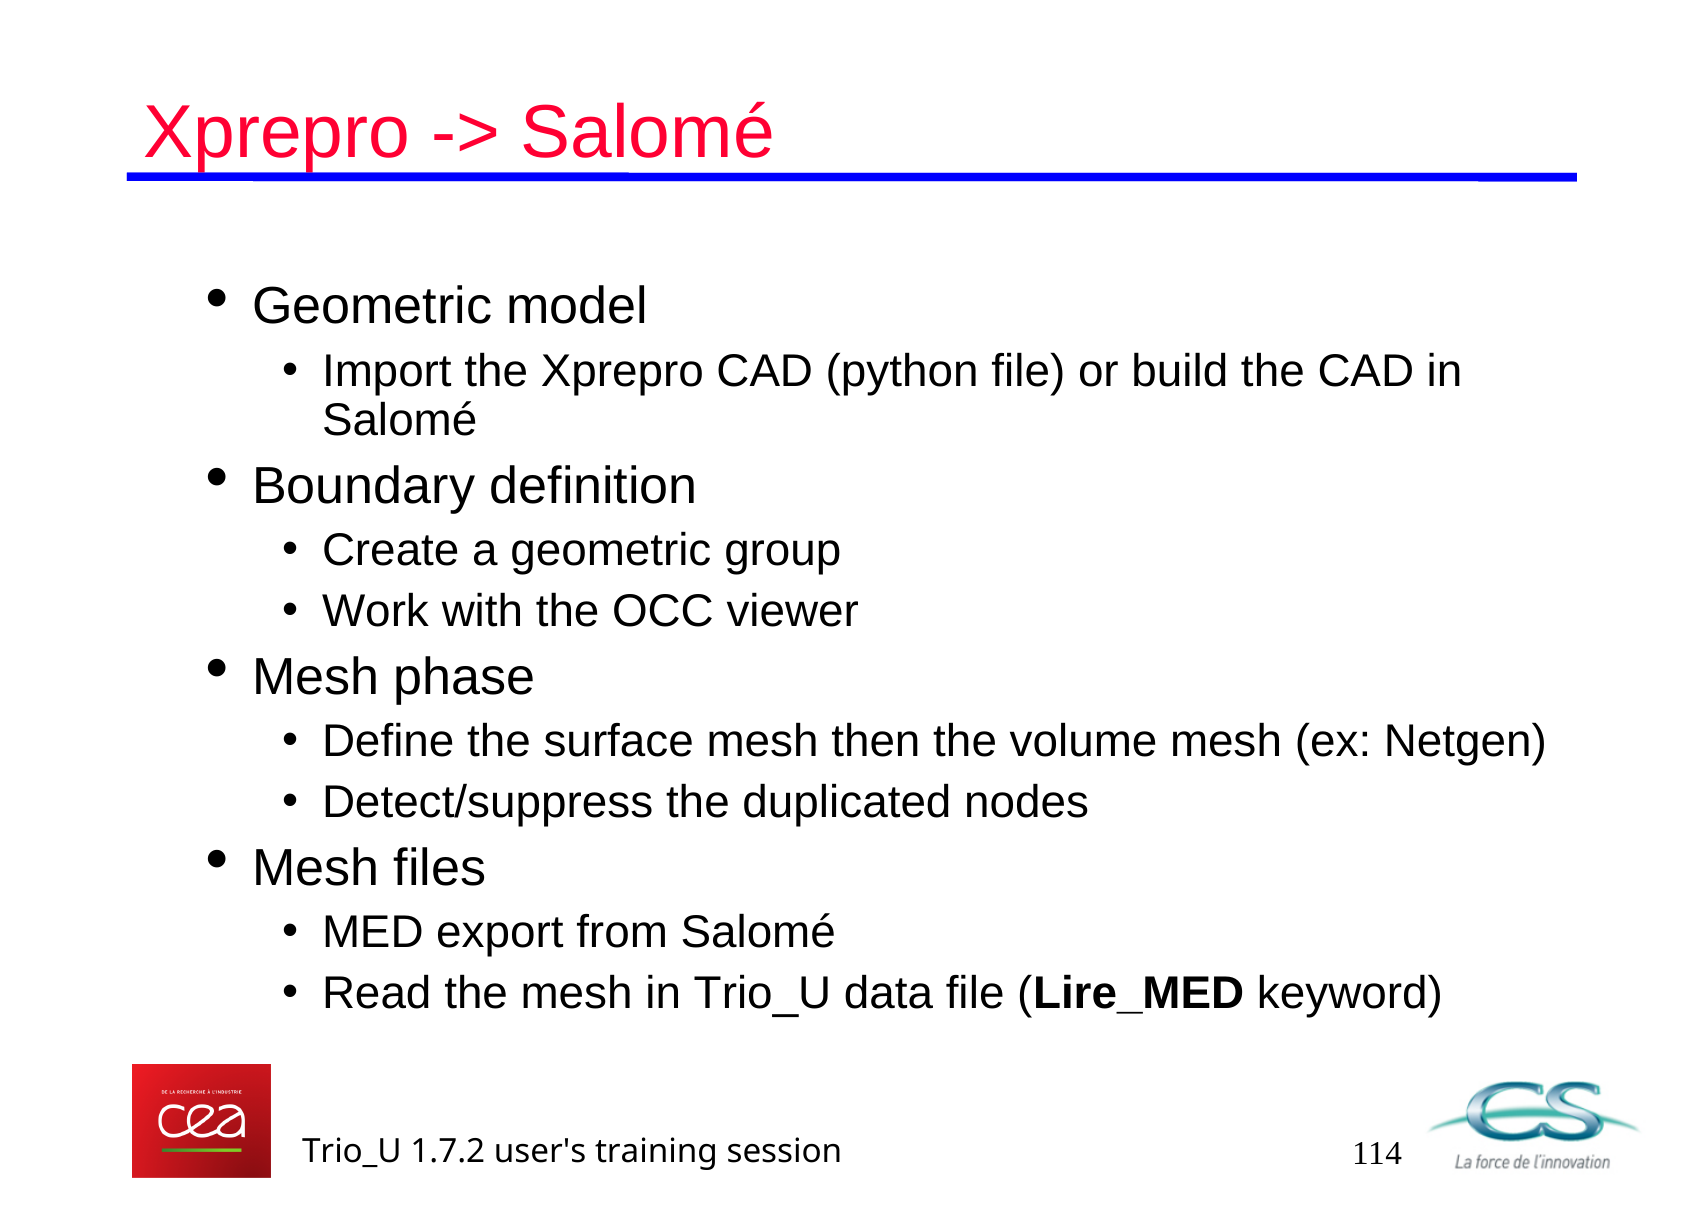

# Xprepro -> Salomé
Geometric model
Import the Xprepro CAD (python file) or build the CAD in Salomé
Boundary definition
Create a geometric group
Work with the OCC viewer
Mesh phase
Define the surface mesh then the volume mesh (ex: Netgen)
Detect/suppress the duplicated nodes
Mesh files
MED export from Salomé
Read the mesh in Trio_U data file (Lire_MED keyword)
Trio_U 1.7.2 user's training session
114